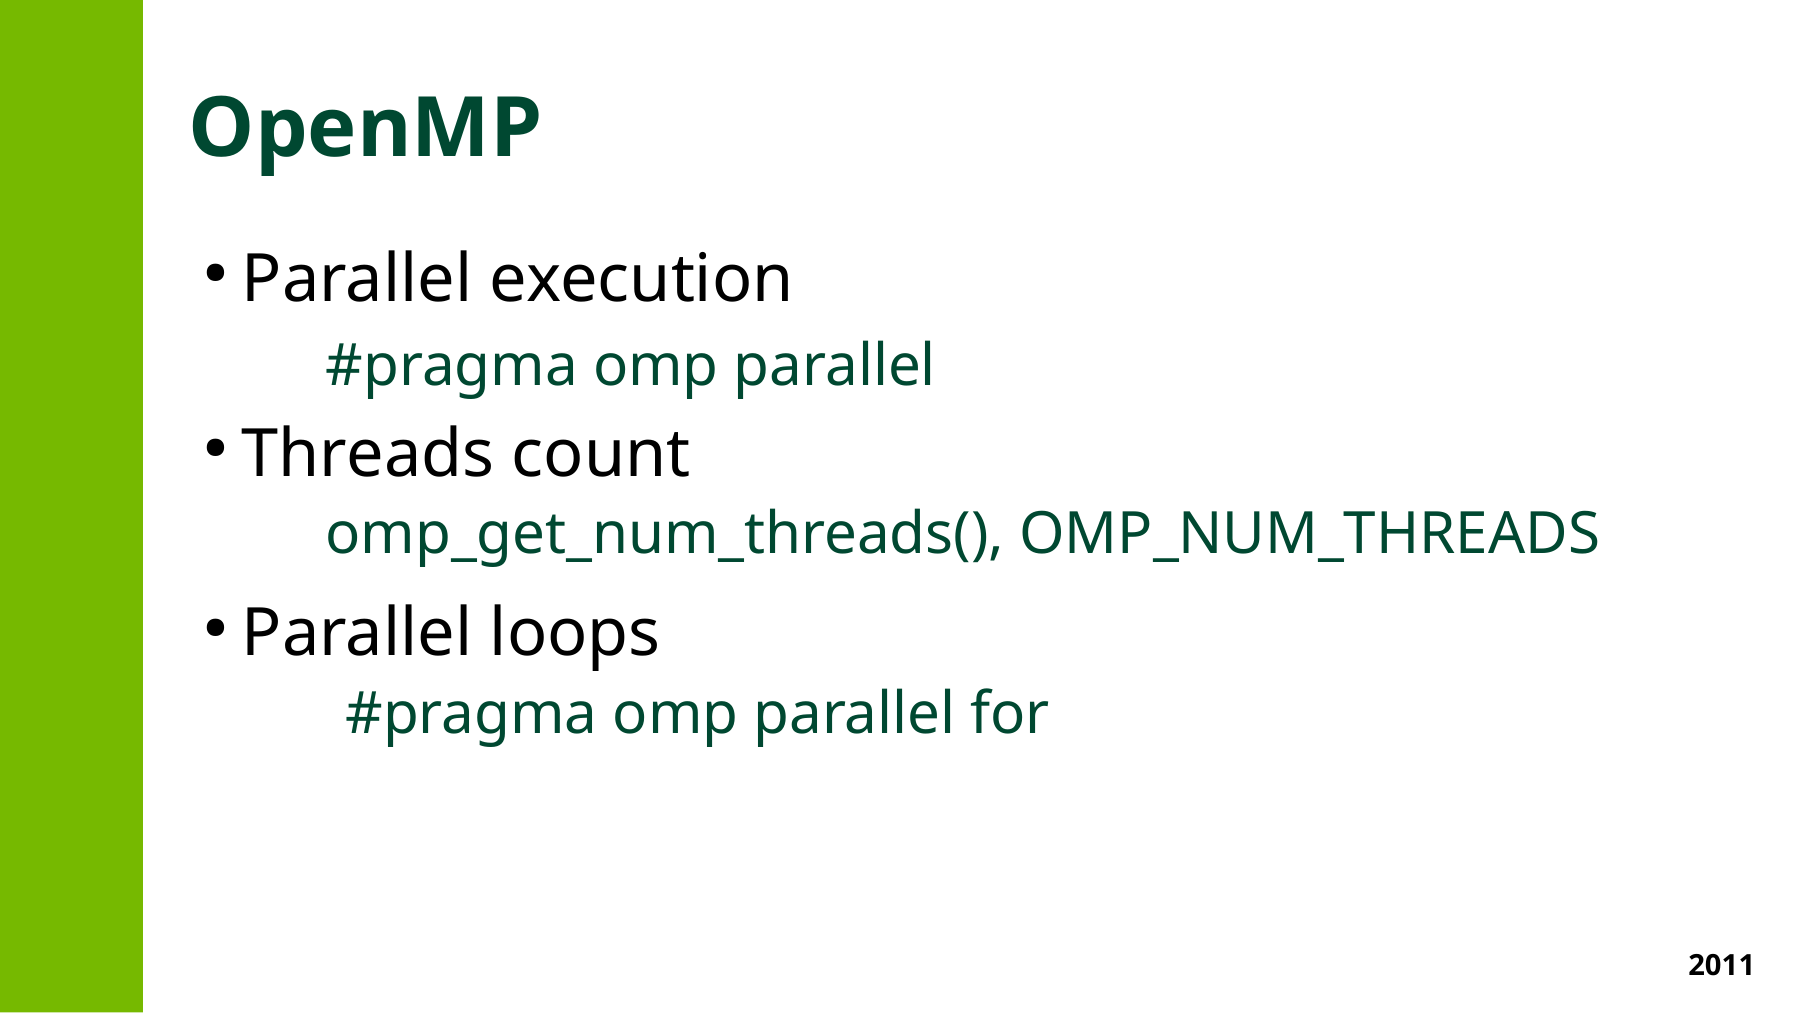

OpenMP
# Parallel execution
#pragma omp parallel
Threads count
omp_get_num_threads(), OMP_NUM_THREADS
Parallel loops
#pragma omp parallel for